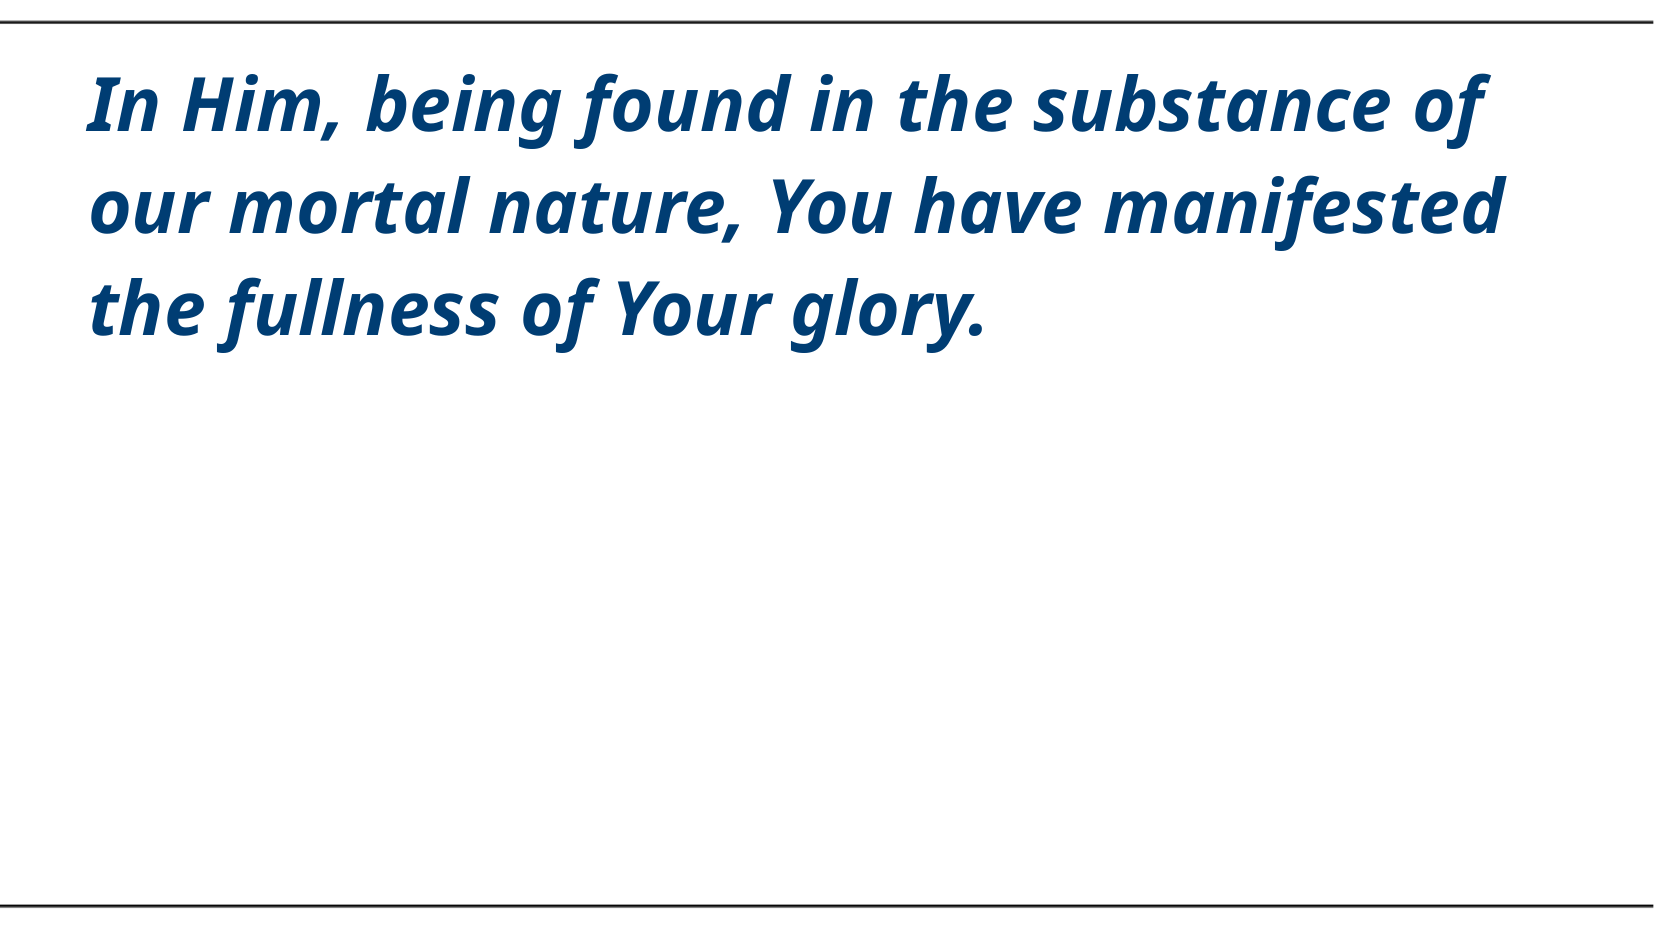

In Him, being found in the substance of our mortal nature, You have manifested the fullness of Your glory.